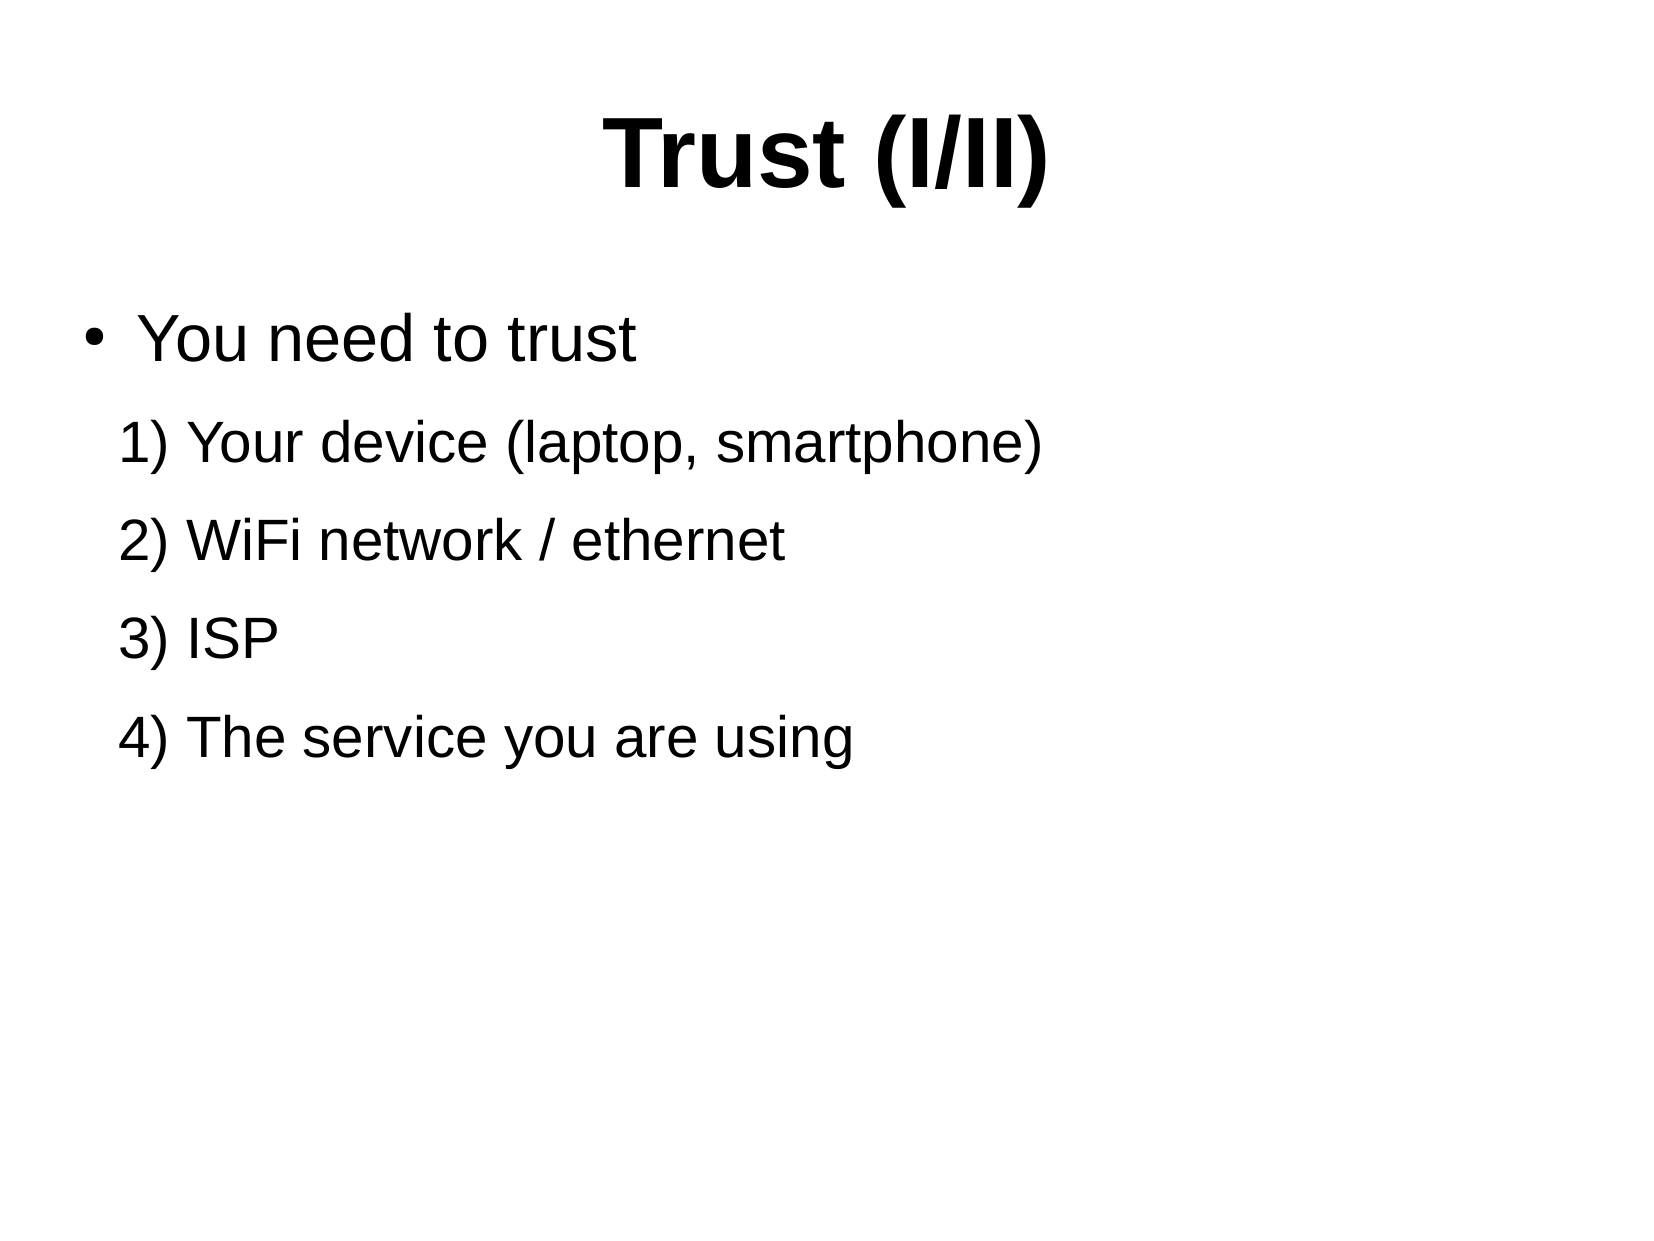

# Trust (I/II)
 You need to trust
 Your device (laptop, smartphone)
 WiFi network / ethernet
 ISP
 The service you are using